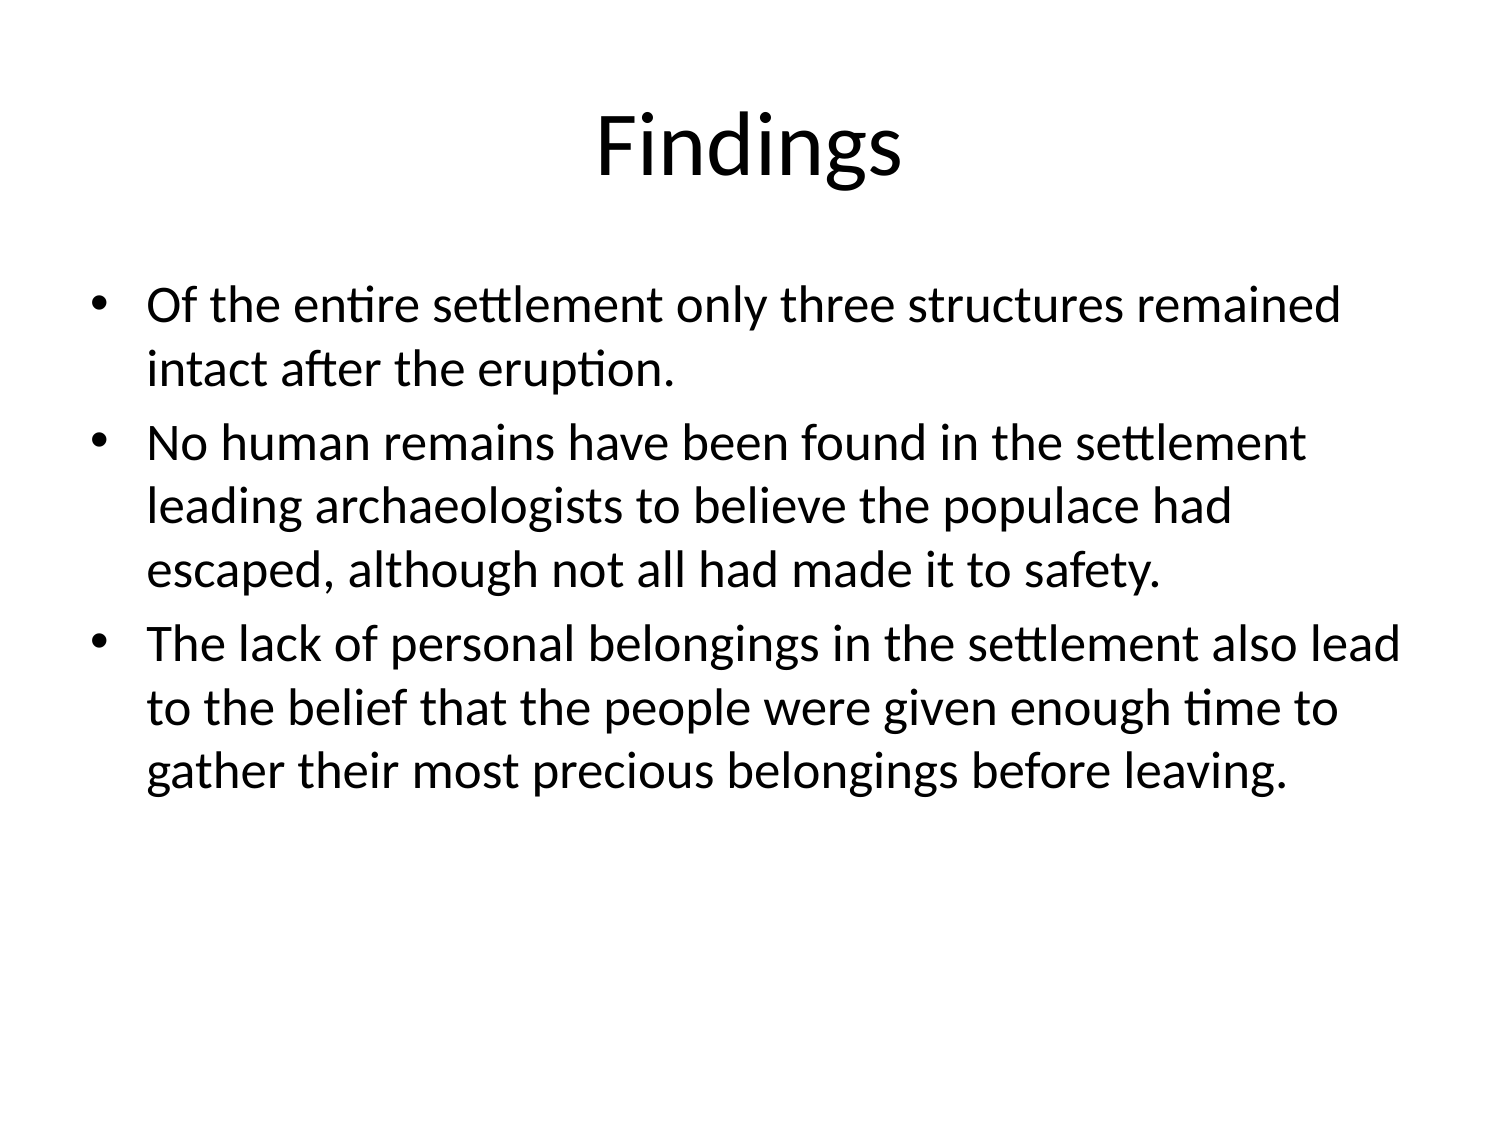

# Findings
Of the entire settlement only three structures remained intact after the eruption.
No human remains have been found in the settlement leading archaeologists to believe the populace had escaped, although not all had made it to safety.
The lack of personal belongings in the settlement also lead to the belief that the people were given enough time to gather their most precious belongings before leaving.